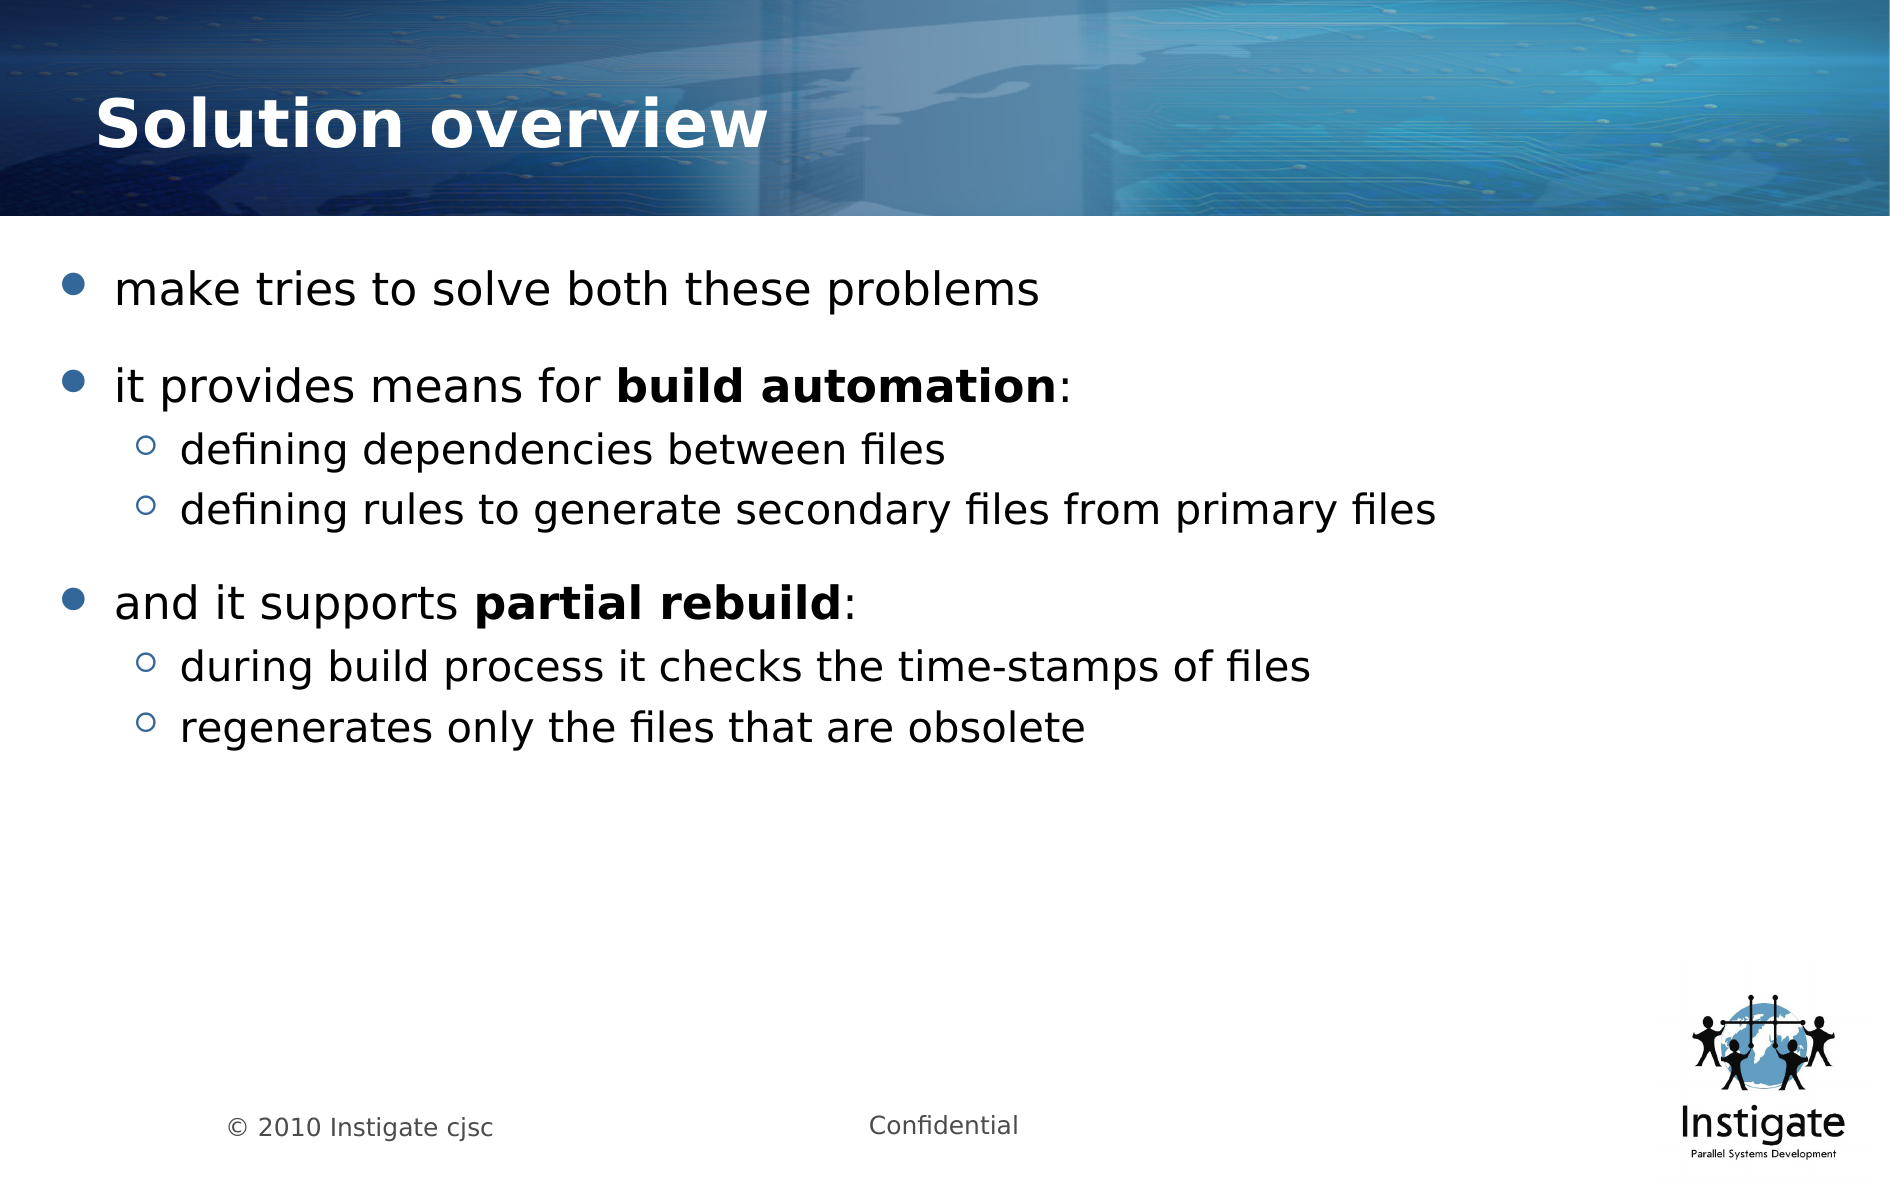

# Solution overview
make tries to solve both these problems
it provides means for build automation:
defining dependencies between files
defining rules to generate secondary files from primary files
and it supports partial rebuild:
during build process it checks the time-stamps of files
regenerates only the files that are obsolete